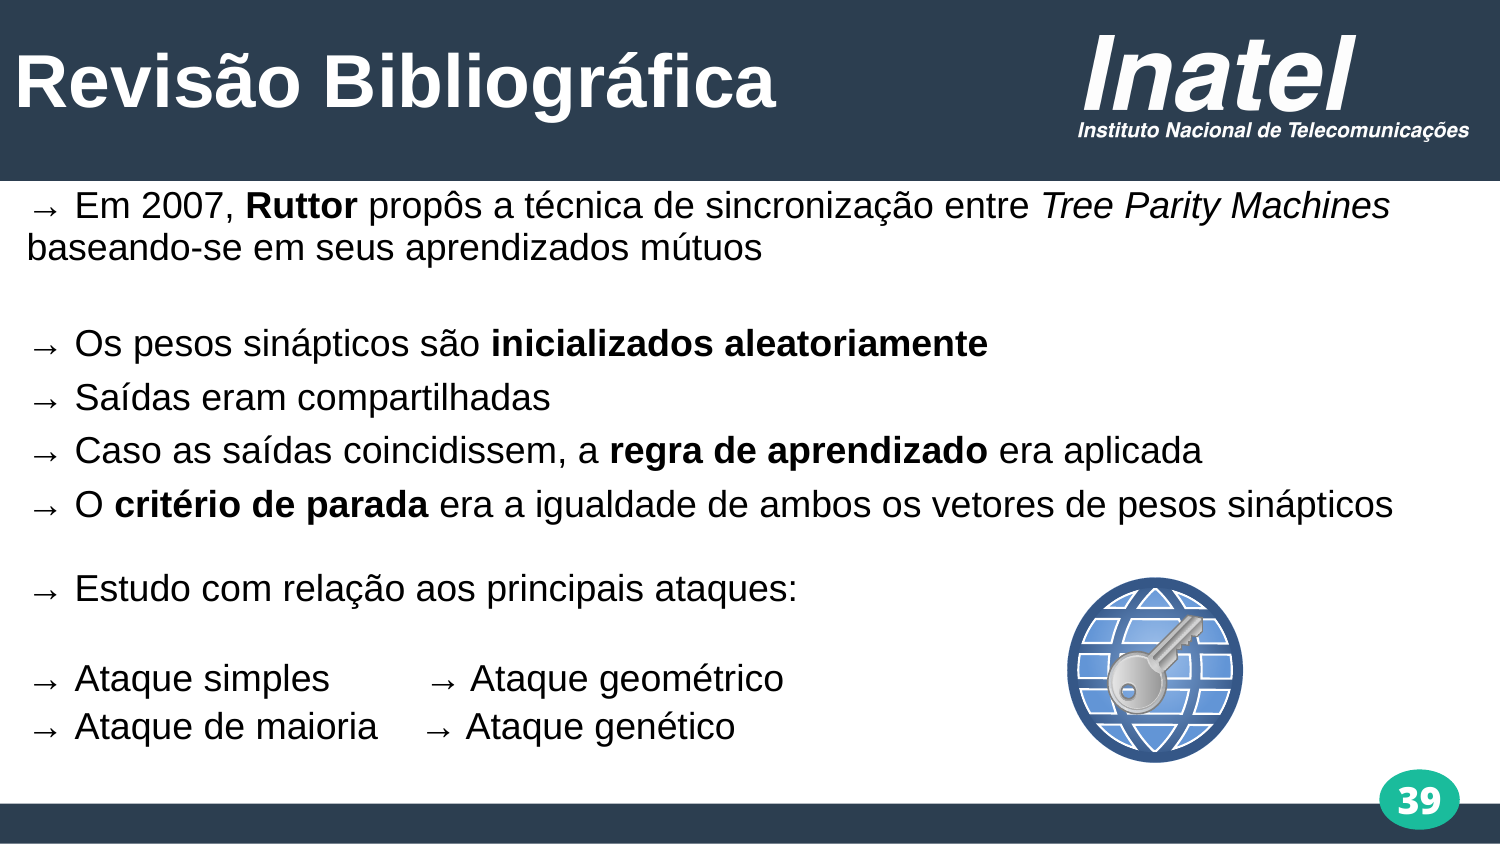

Revisão Bibliográfica
→ Em 2007, Ruttor propôs a técnica de sincronização entre Tree Parity Machines baseando-se em seus aprendizados mútuos
→ Os pesos sinápticos são inicializados aleatoriamente
→ Saídas eram compartilhadas
→ Caso as saídas coincidissem, a regra de aprendizado era aplicada
→ O critério de parada era a igualdade de ambos os vetores de pesos sinápticos
→ Estudo com relação aos principais ataques:
→ Ataque simples → Ataque geométrico
→ Ataque de maioria → Ataque genético
39